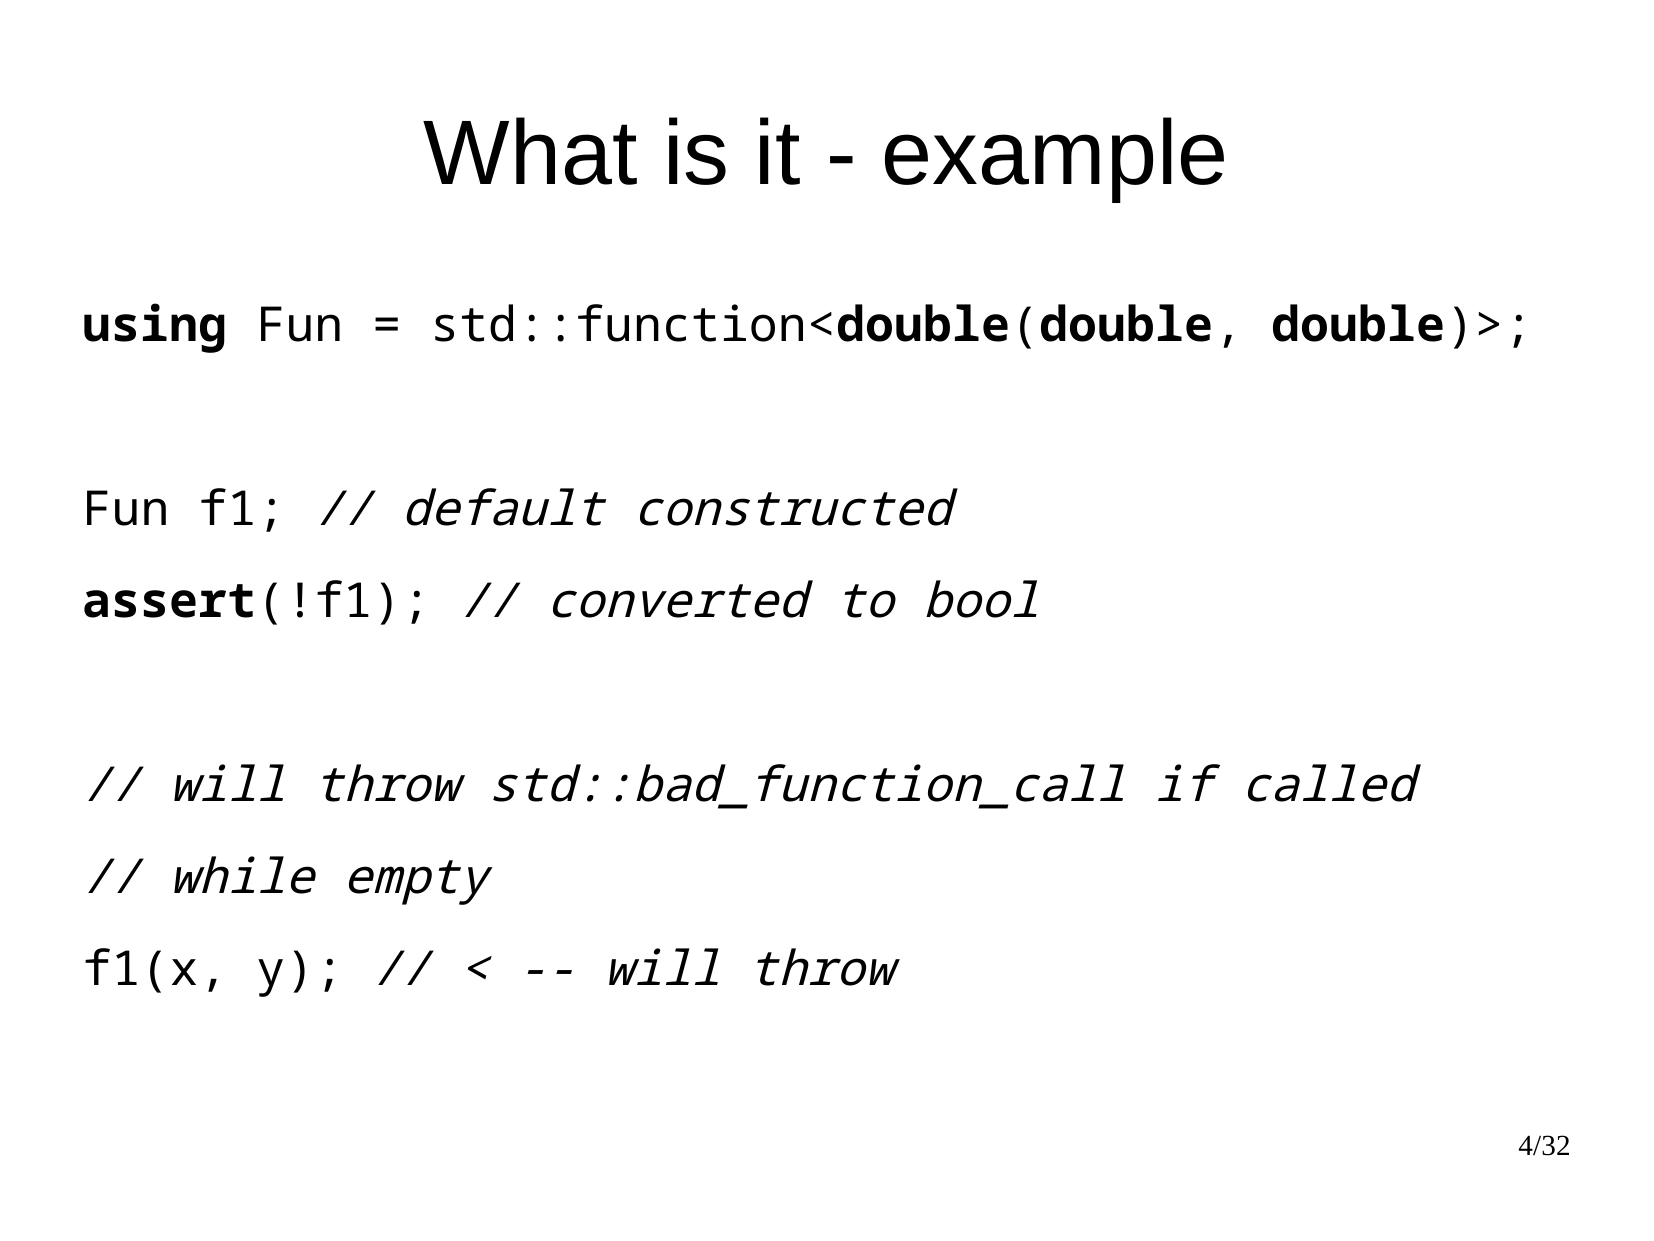

# What is it - example
using Fun = std::function<double(double, double)>;
Fun f1; // default constructed
assert(!f1); // converted to bool
// will throw std::bad_function_call if called
// while empty
f1(x, y); // < -- will throw
4